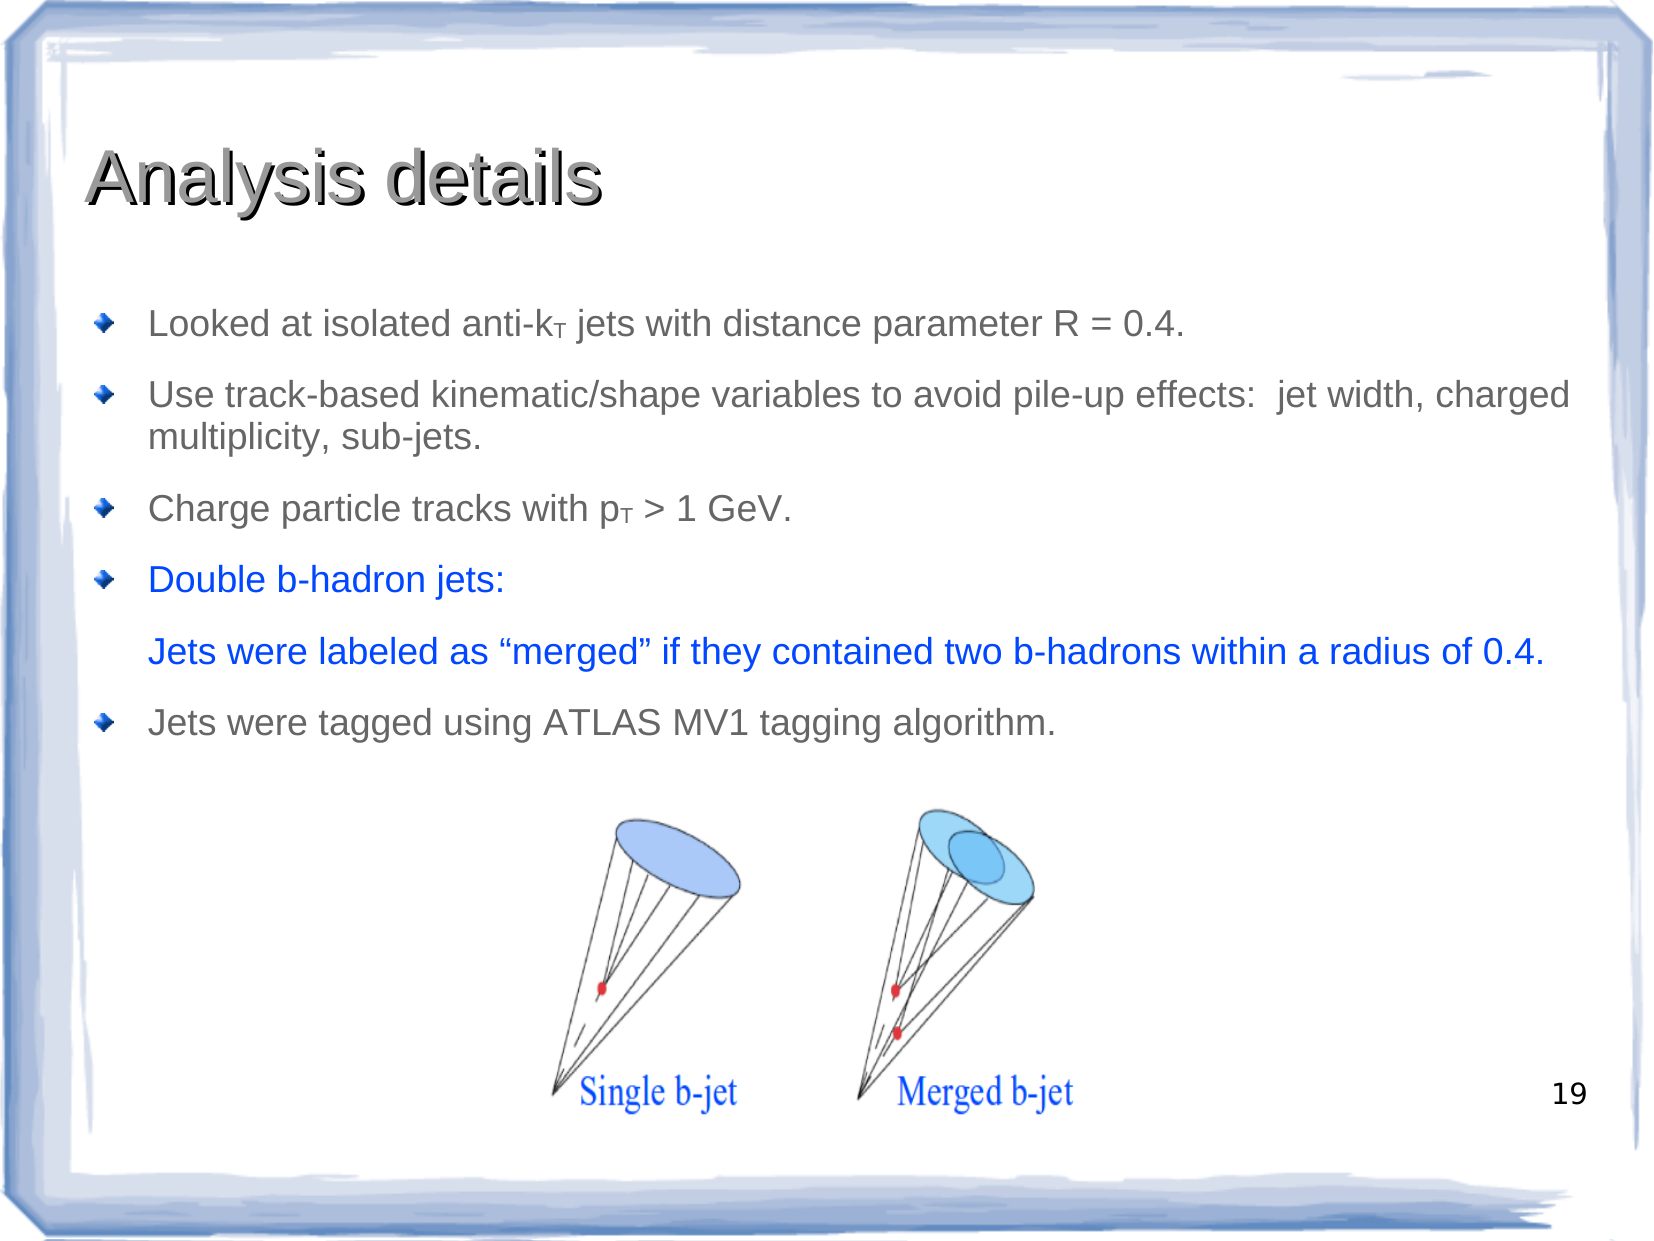

# Analysis details
Looked at isolated anti-kT jets with distance parameter R = 0.4.
Use track-based kinematic/shape variables to avoid pile-up effects: jet width, charged multiplicity, sub-jets.
Charge particle tracks with pT > 1 GeV.
Double b-hadron jets:
Jets were labeled as “merged” if they contained two b-hadrons within a radius of 0.4.
Jets were tagged using ATLAS MV1 tagging algorithm.
19